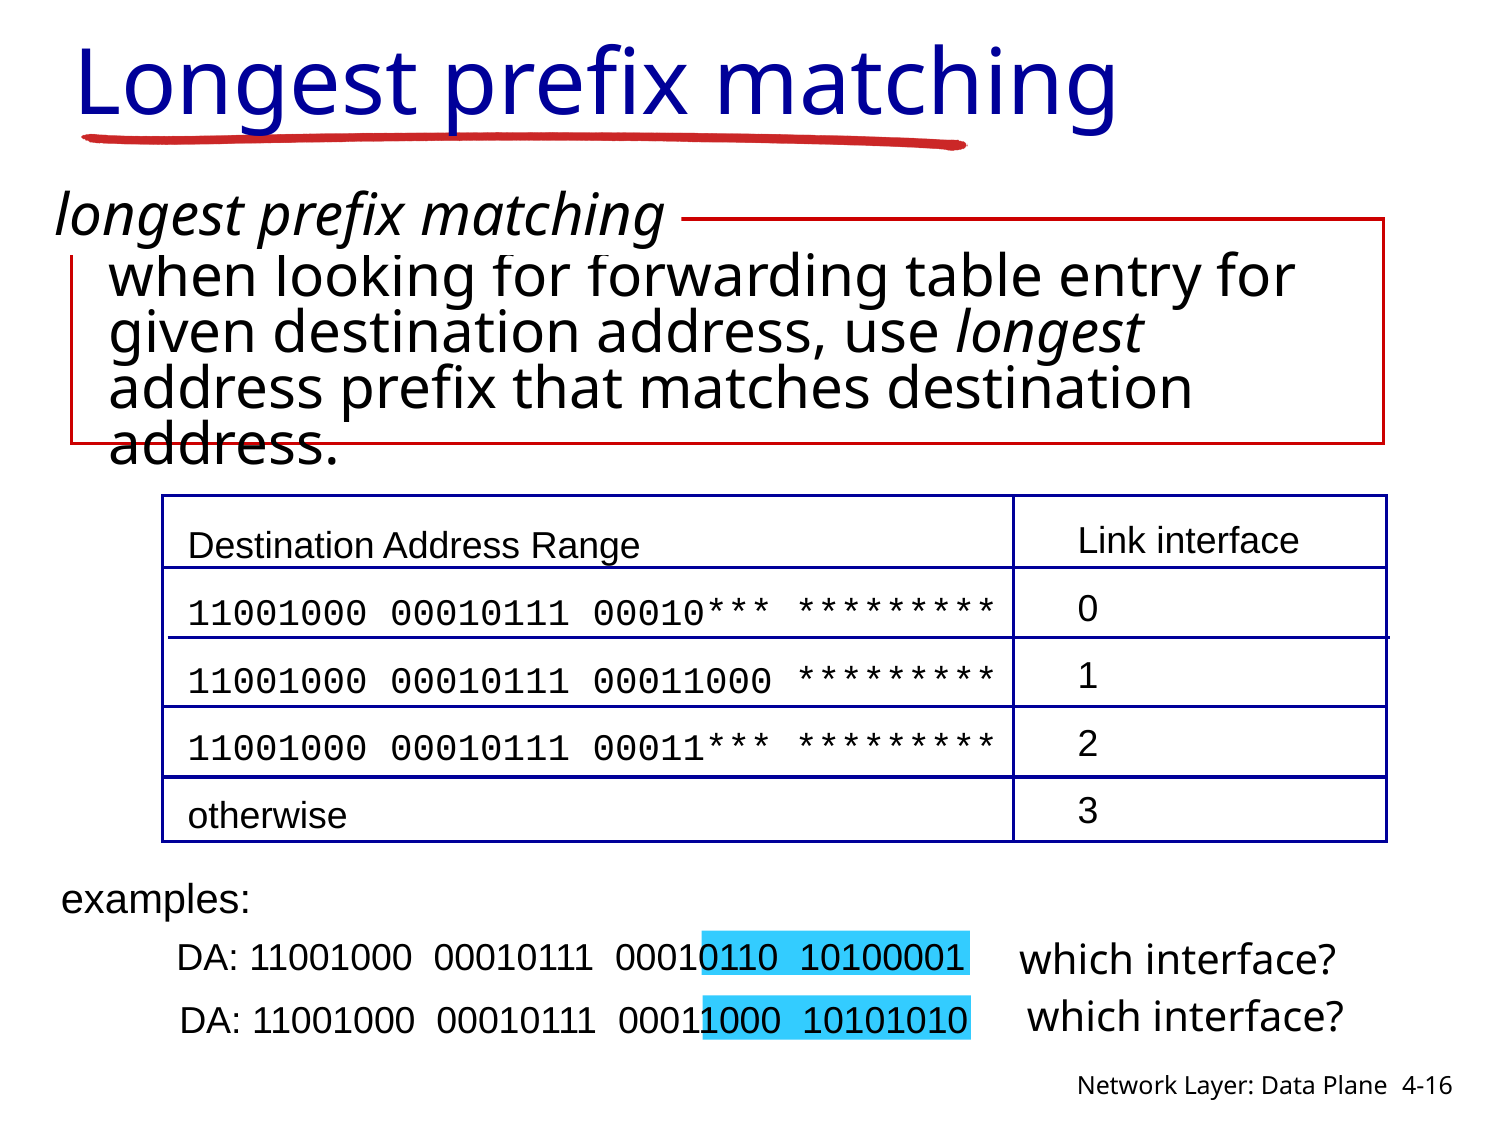

# Longest prefix matching
longest prefix matching
when looking for forwarding table entry for given destination address, use longest address prefix that matches destination address.
Link interface
0
1
2
3
Destination Address Range
11001000 00010111 00010*** *********
11001000 00010111 00011000 *********
11001000 00010111 00011*** *********
otherwise
examples:
which interface?
DA: 11001000 00010111 00010110 10100001
which interface?
DA: 11001000 00010111 00011000 10101010
Network Layer: Data Plane